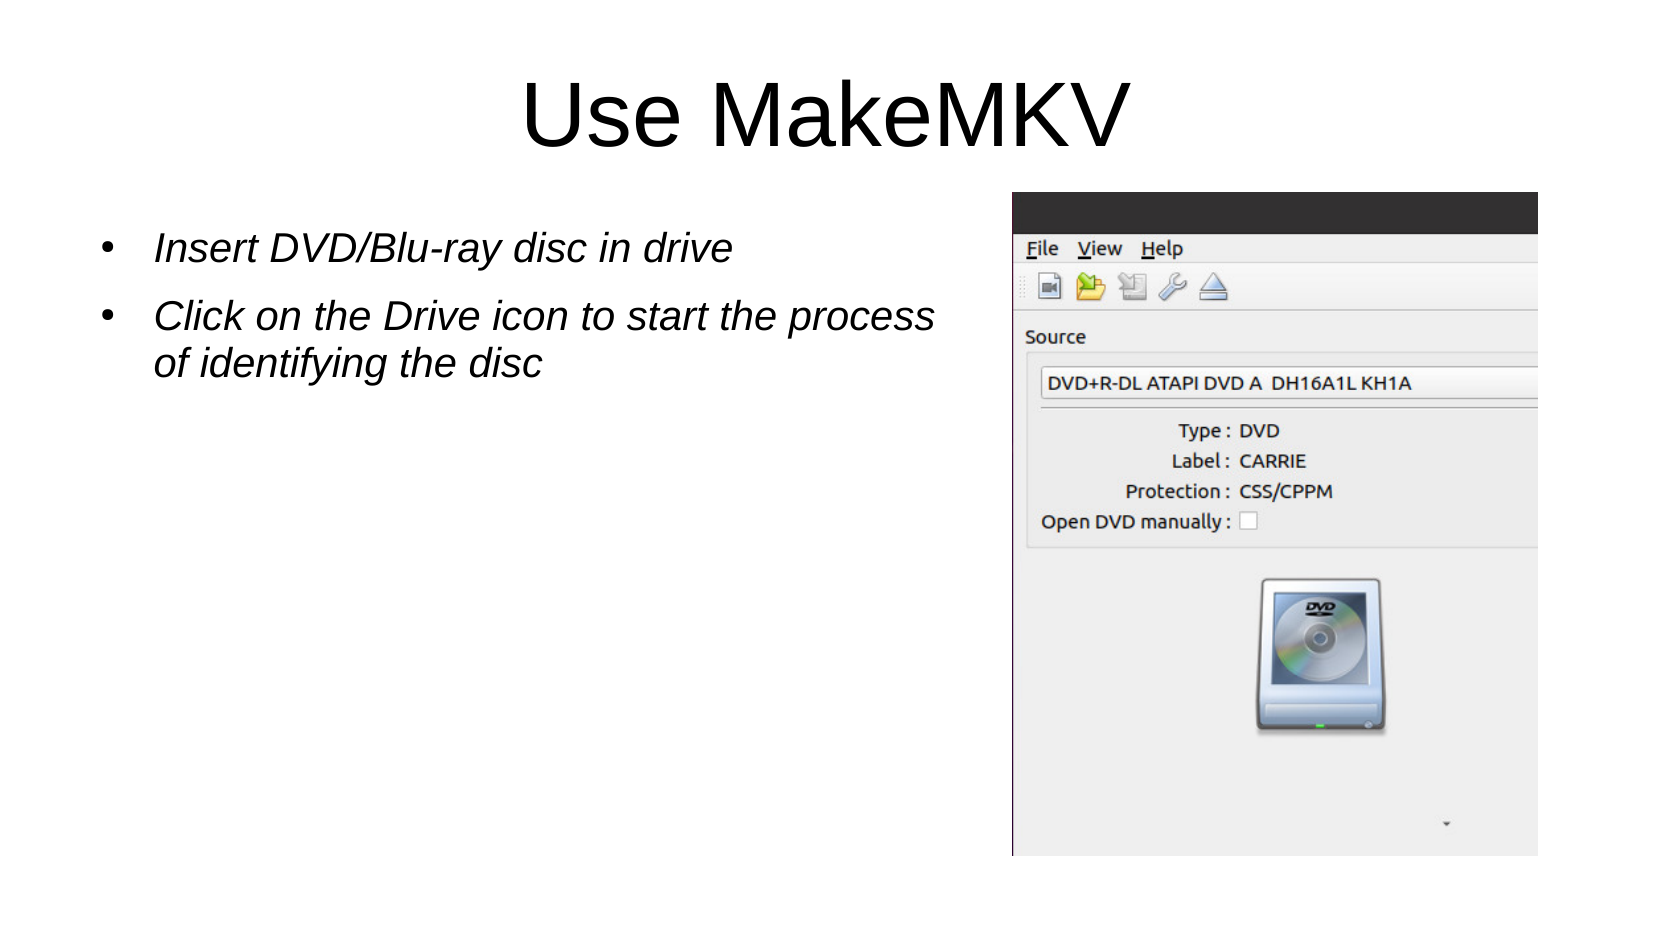

# Use MakeMKV
Insert DVD/Blu-ray disc in drive
Click on the Drive icon to start the process of identifying the disc